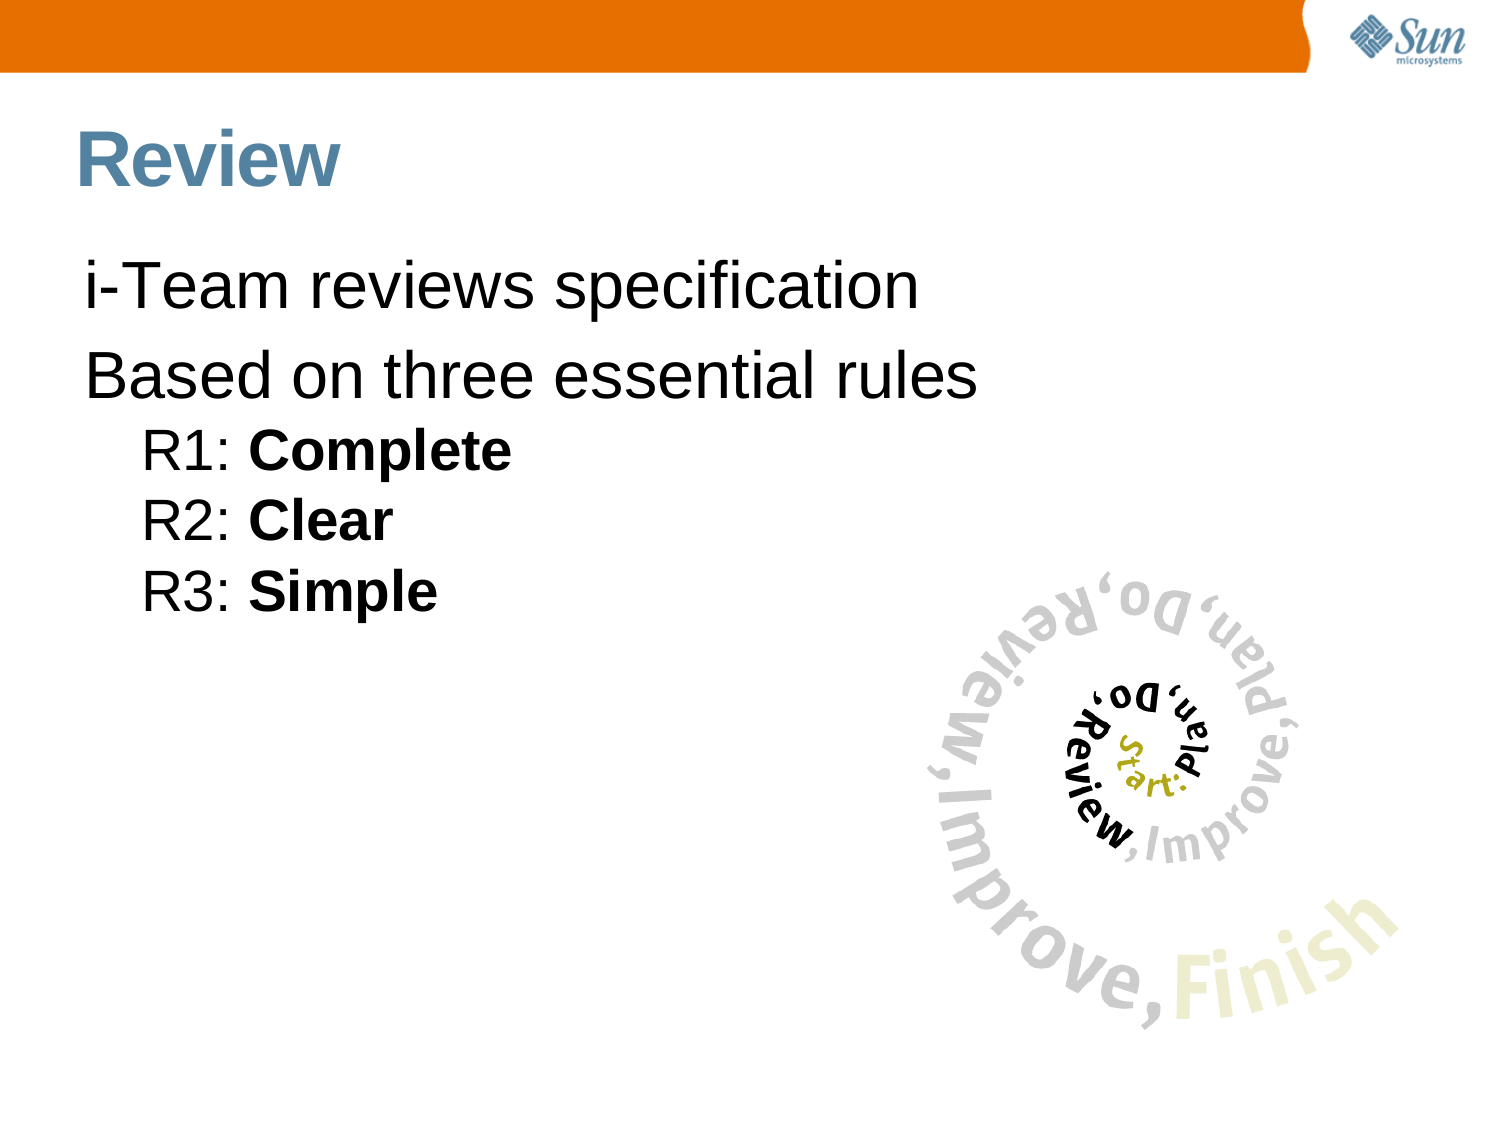

# Review
i-Team reviews specification
Based on three essential rules
R1: Complete
R2: Clear
R3: Simple